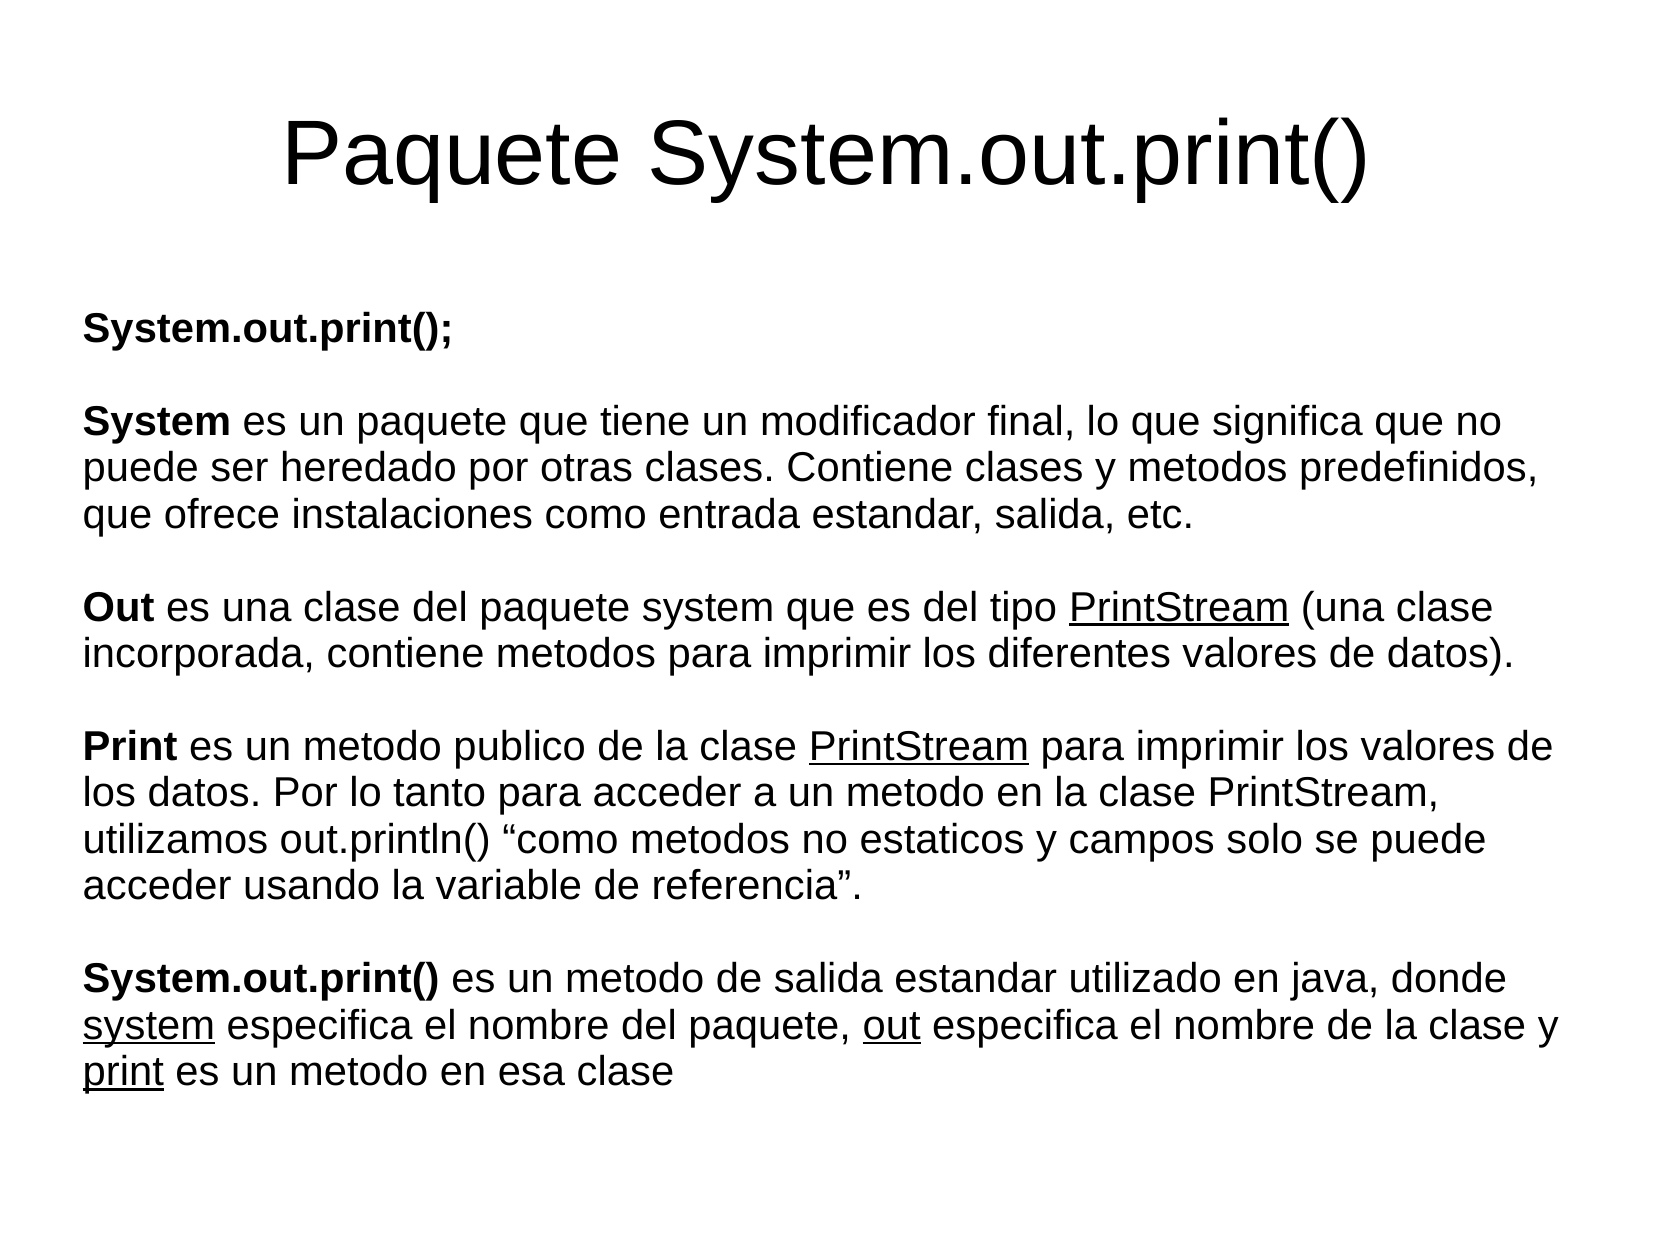

# Paquete System.out.print()
System.out.print();
System es un paquete que tiene un modificador final, lo que significa que no puede ser heredado por otras clases. Contiene clases y metodos predefinidos, que ofrece instalaciones como entrada estandar, salida, etc.
Out es una clase del paquete system que es del tipo PrintStream (una clase incorporada, contiene metodos para imprimir los diferentes valores de datos).
Print es un metodo publico de la clase PrintStream para imprimir los valores de los datos. Por lo tanto para acceder a un metodo en la clase PrintStream, utilizamos out.println() “como metodos no estaticos y campos solo se puede acceder usando la variable de referencia”.
System.out.print() es un metodo de salida estandar utilizado en java, donde system especifica el nombre del paquete, out especifica el nombre de la clase y print es un metodo en esa clase